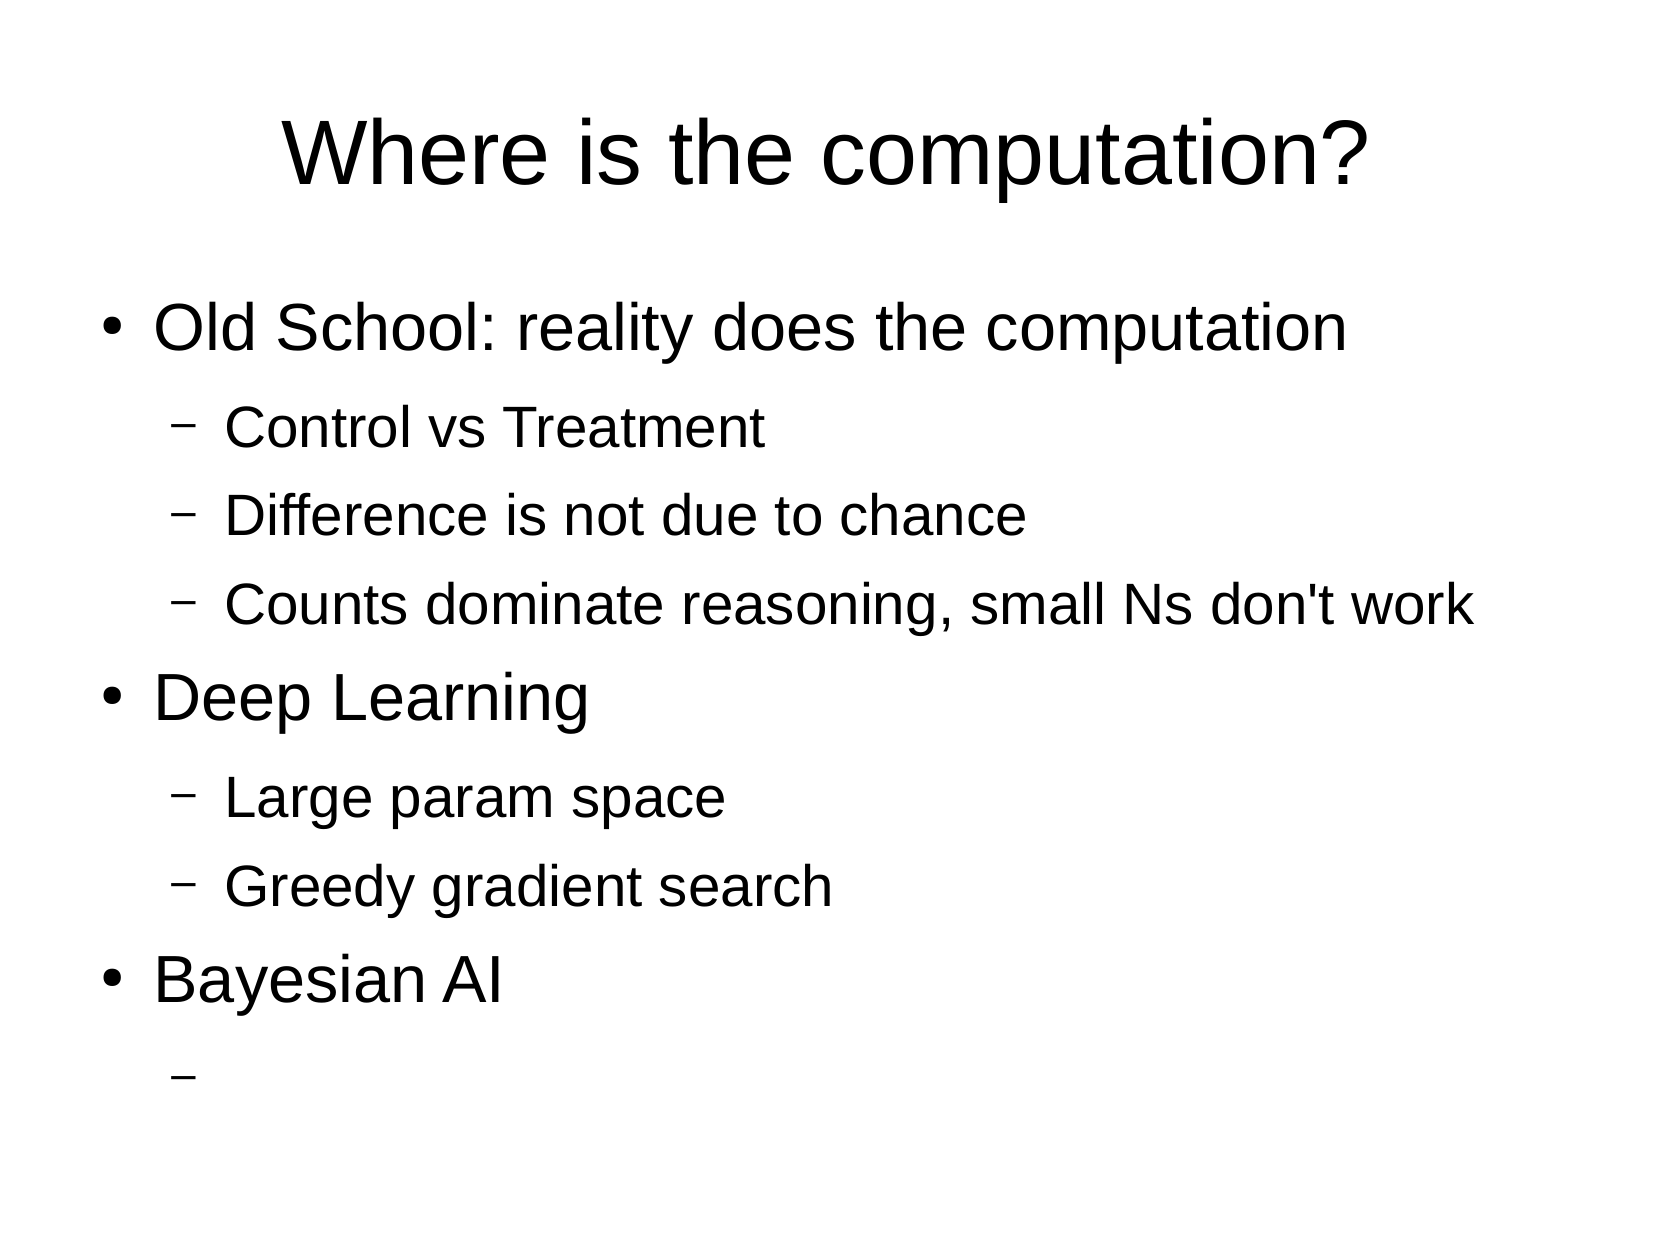

# Where is the computation?
Old School: reality does the computation
Control vs Treatment
Difference is not due to chance
Counts dominate reasoning, small Ns don't work
Deep Learning
Large param space
Greedy gradient search
Bayesian AI